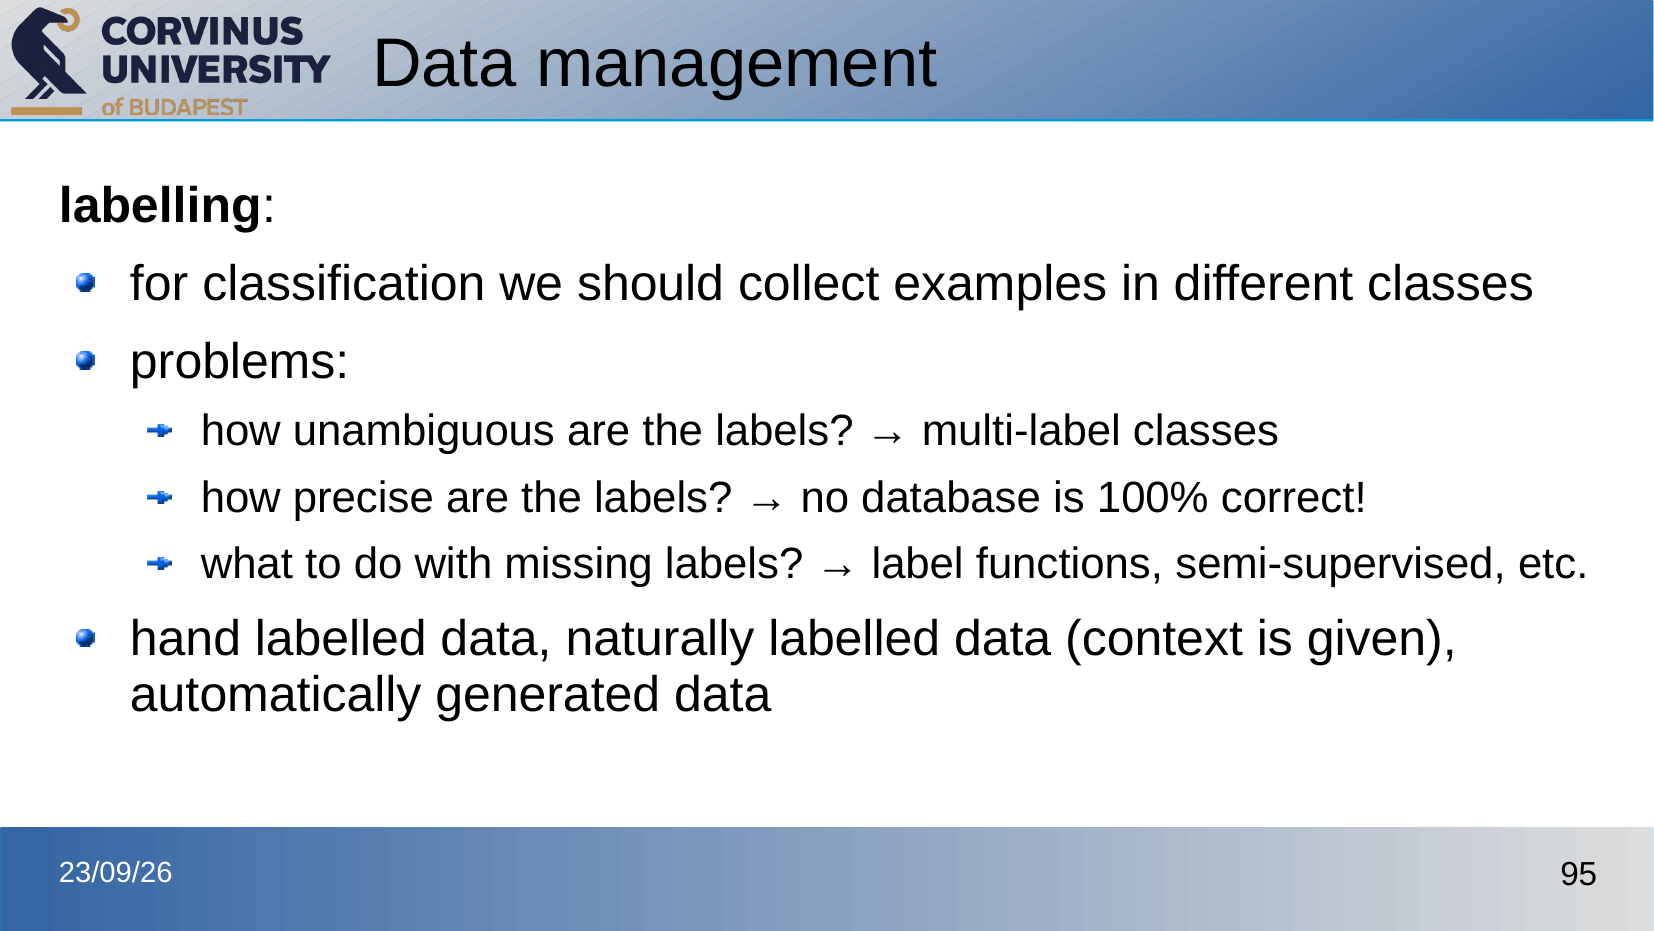

# Data management
labelling:
for classification we should collect examples in different classes
problems:
how unambiguous are the labels? → multi-label classes
how precise are the labels? → no database is 100% correct!
what to do with missing labels? → label functions, semi-supervised, etc.
hand labelled data, naturally labelled data (context is given), automatically generated data